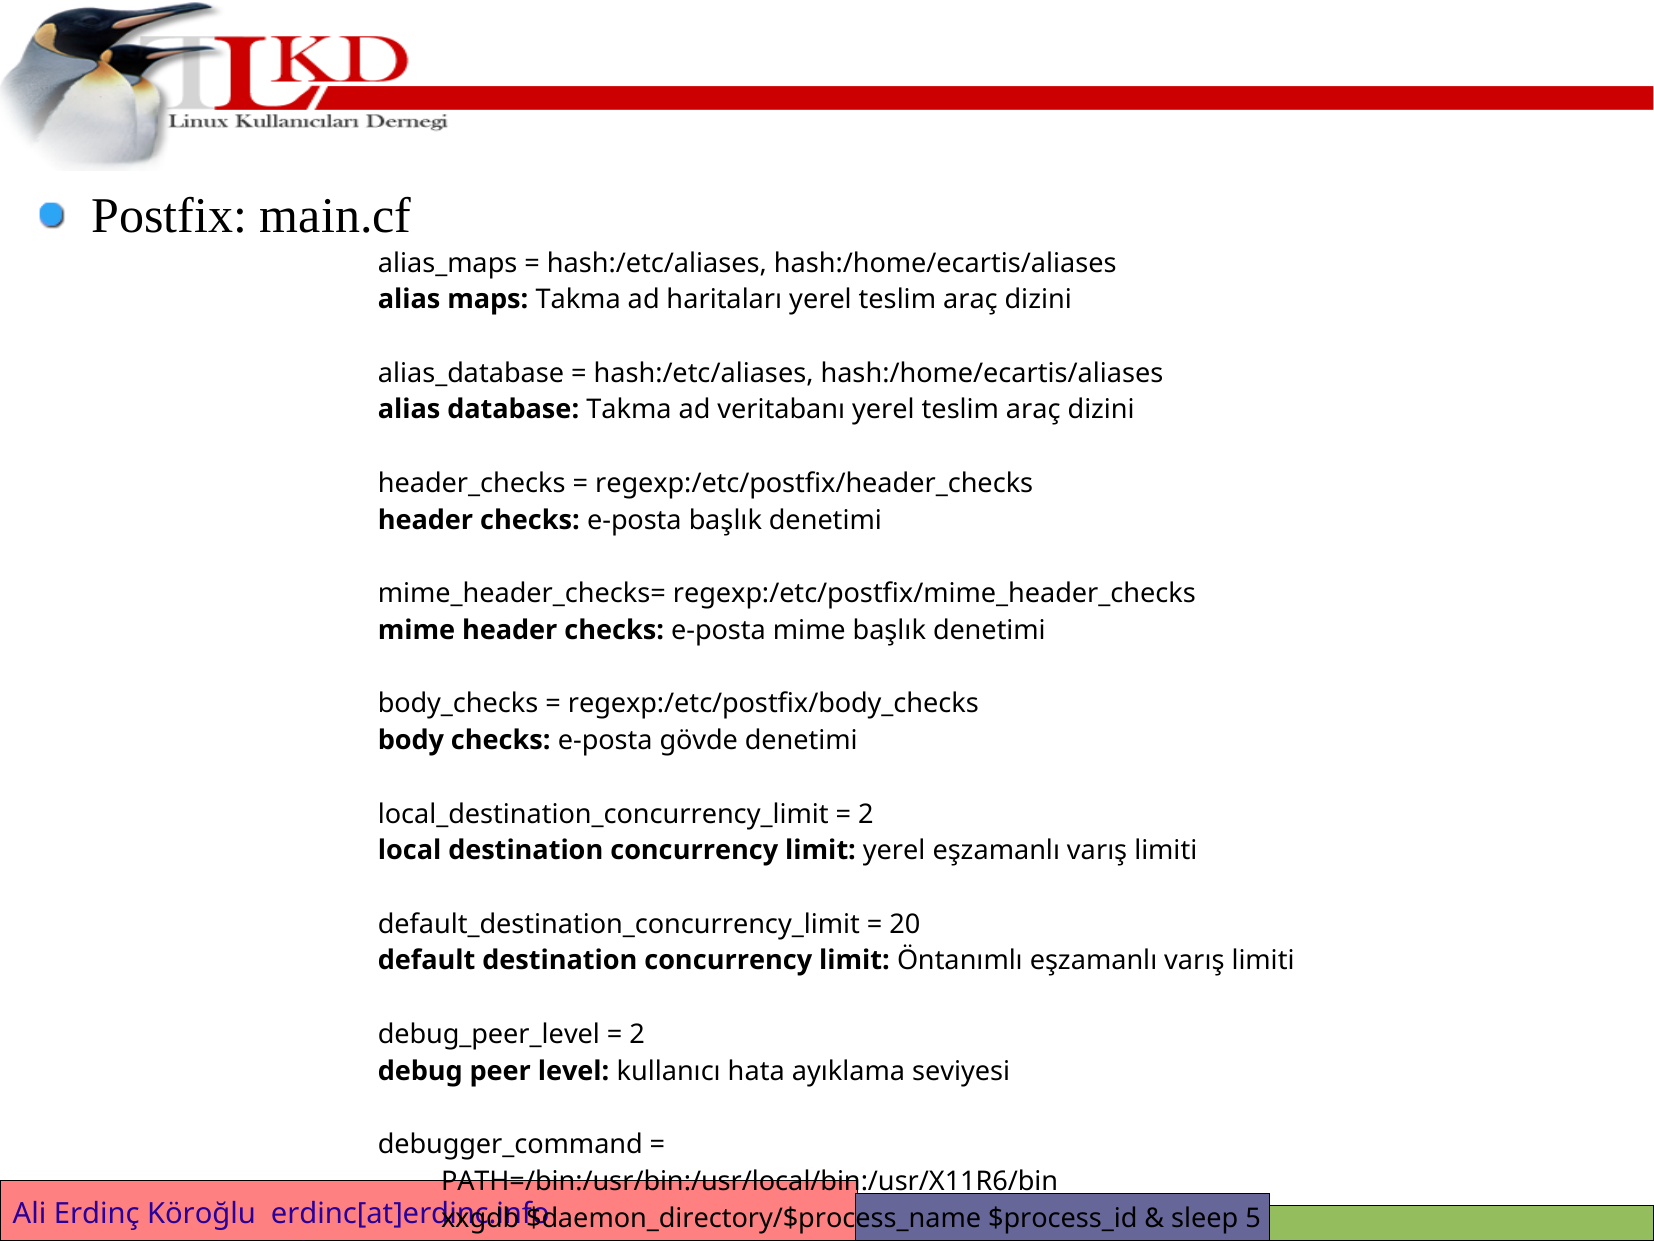

Postfix: main.cf
alias_maps = hash:/etc/aliases, hash:/home/ecartis/aliases
alias maps: Takma ad haritaları yerel teslim araç dizini
alias_database = hash:/etc/aliases, hash:/home/ecartis/aliases
alias database: Takma ad veritabanı yerel teslim araç dizini
header_checks = regexp:/etc/postfix/header_checks
header checks: e-posta başlık denetimi
mime_header_checks= regexp:/etc/postfix/mime_header_checks
mime header checks: e-posta mime başlık denetimi
body_checks = regexp:/etc/postfix/body_checks
body checks: e-posta gövde denetimi
local_destination_concurrency_limit = 2
local destination concurrency limit: yerel eşzamanlı varış limiti
default_destination_concurrency_limit = 20
default destination concurrency limit: Öntanımlı eşzamanlı varış limiti
debug_peer_level = 2
debug peer level: kullanıcı hata ayıklama seviyesi
debugger_command =
 PATH=/bin:/usr/bin:/usr/local/bin:/usr/X11R6/bin
 xxgdb $daemon_directory/$process_name $process_id & sleep 5
debugger command: hata ayıklama komut dizini
Ali Erdinç Köroğlu erdinc[at]erdinc.info http://www.erdinc.info